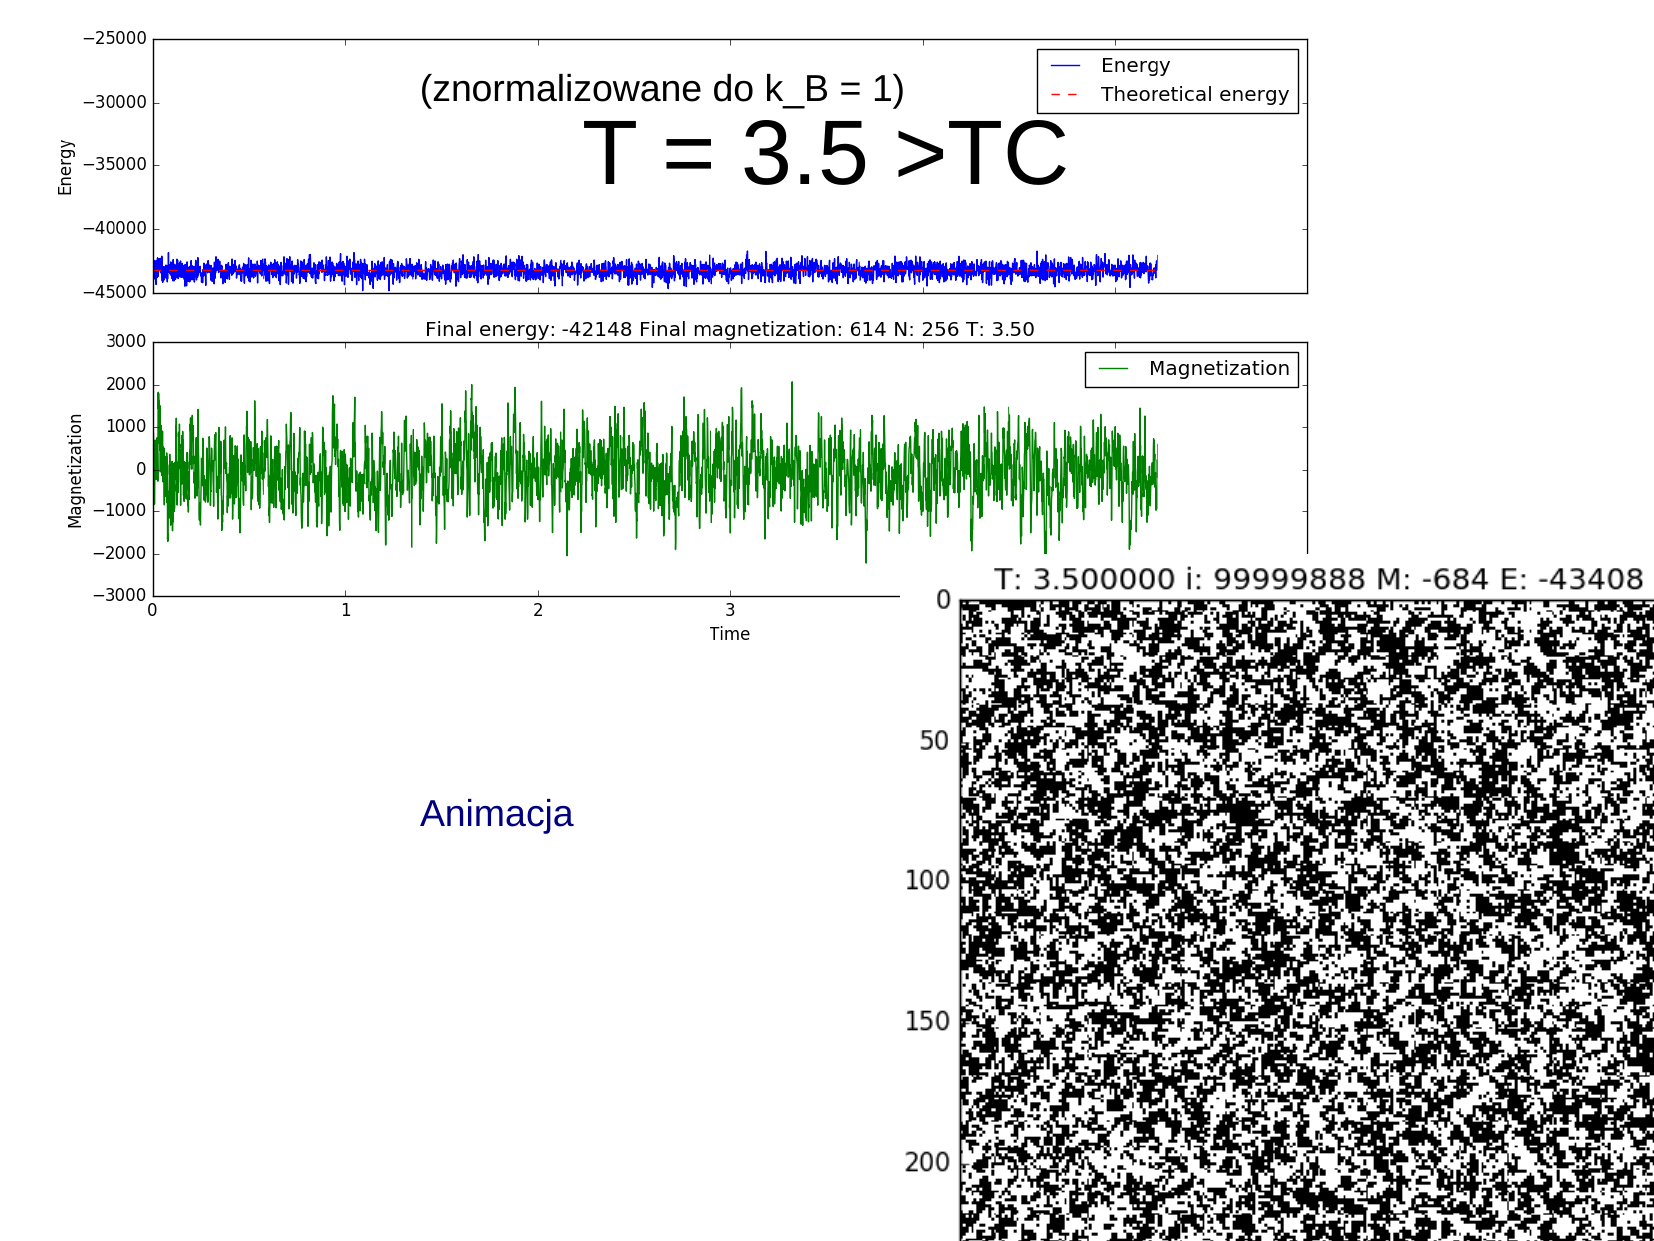

# T = 3.5 >TC
(znormalizowane do k_B = 1)
Animacja